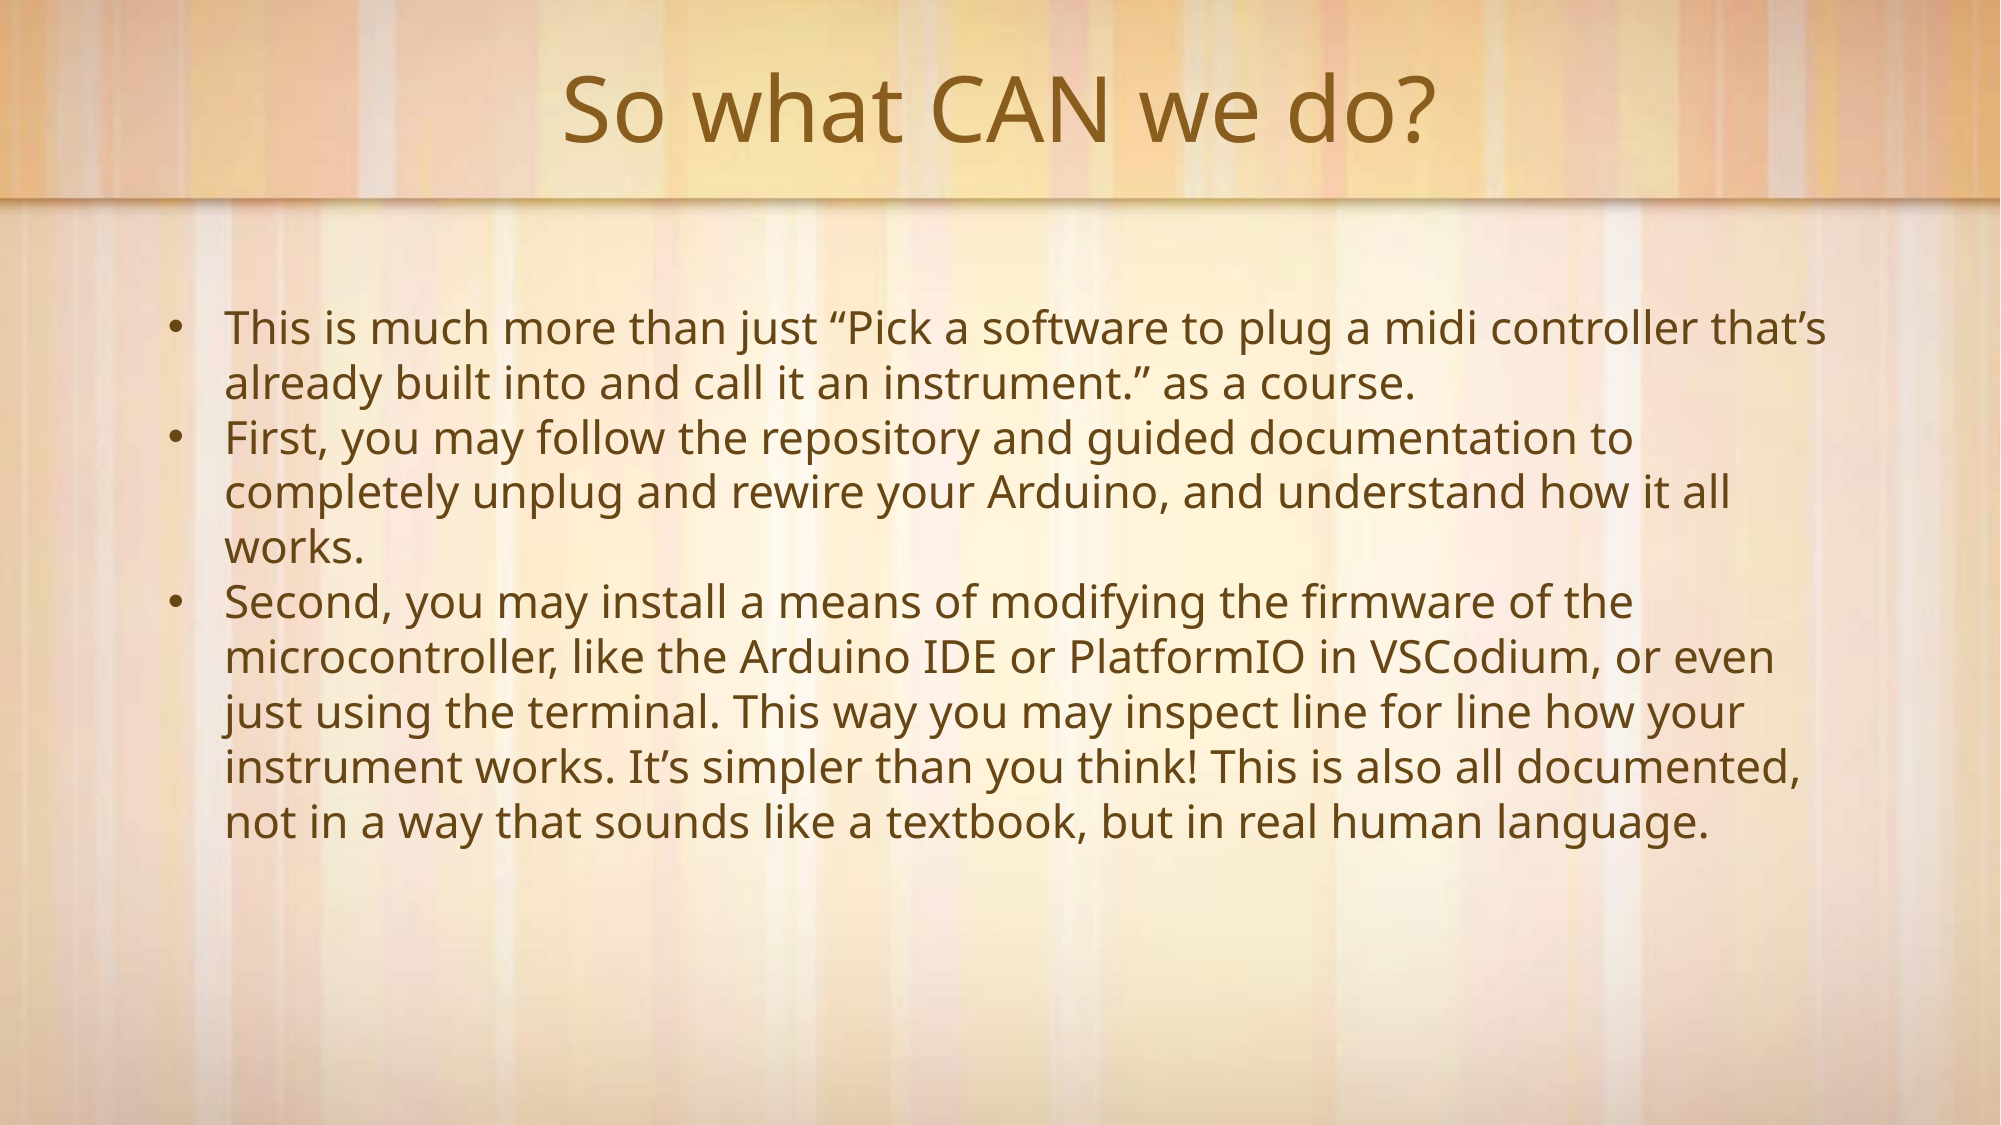

So what CAN we do?
# This is much more than just “Pick a software to plug a midi controller that’s already built into and call it an instrument.” as a course.
First, you may follow the repository and guided documentation to completely unplug and rewire your Arduino, and understand how it all works.
Second, you may install a means of modifying the firmware of the microcontroller, like the Arduino IDE or PlatformIO in VSCodium, or even just using the terminal. This way you may inspect line for line how your instrument works. It’s simpler than you think! This is also all documented, not in a way that sounds like a textbook, but in real human language.